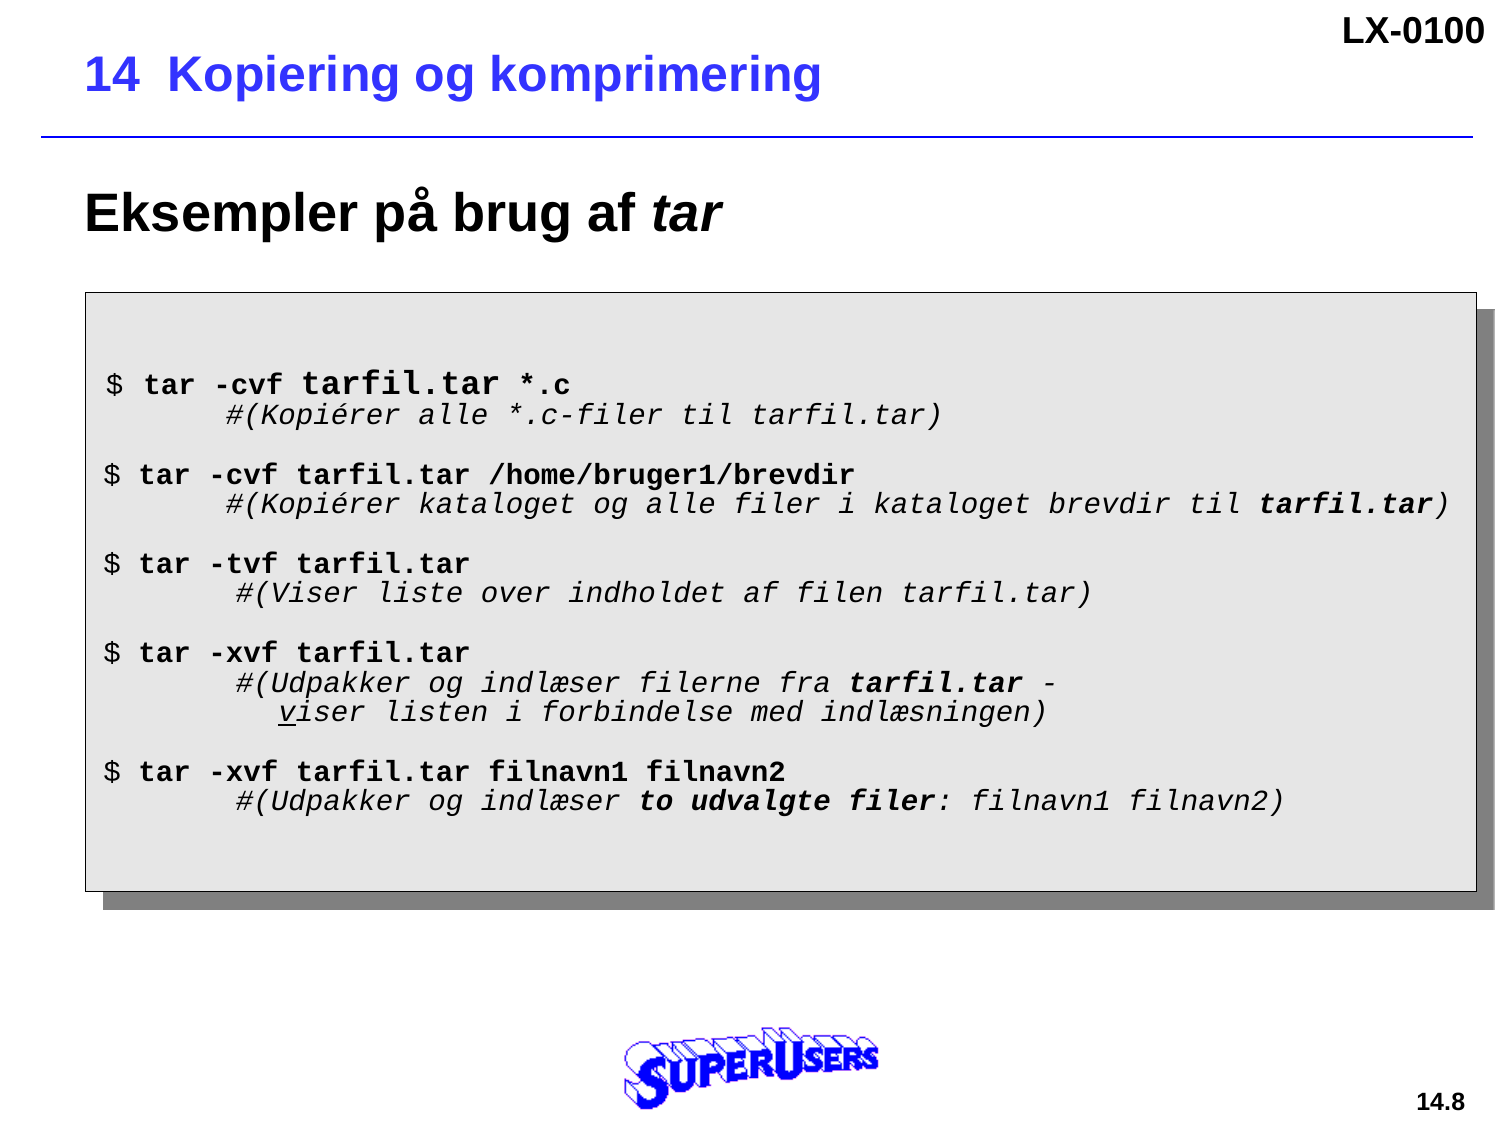

# 14 Kopiering og komprimering
Eksempler på brug af tar
 $ tar -cvf tarfil.tar *.c
 #(Kopiérer alle *.c-filer til tarfil.tar)
 $ tar -cvf tarfil.tar /home/bruger1/brevdir
 #(Kopiérer kataloget og alle filer i kataloget brevdir til tarfil.tar)
 $ tar -tvf tarfil.tar
 	#(Viser liste over indholdet af filen tarfil.tar)
 $ tar -xvf tarfil.tar
 	#(Udpakker og indlæser filerne fra tarfil.tar -
 viser listen i forbindelse med indlæsningen)
 $ tar -xvf tarfil.tar filnavn1 filnavn2
 	#(Udpakker og indlæser to udvalgte filer: filnavn1 filnavn2)